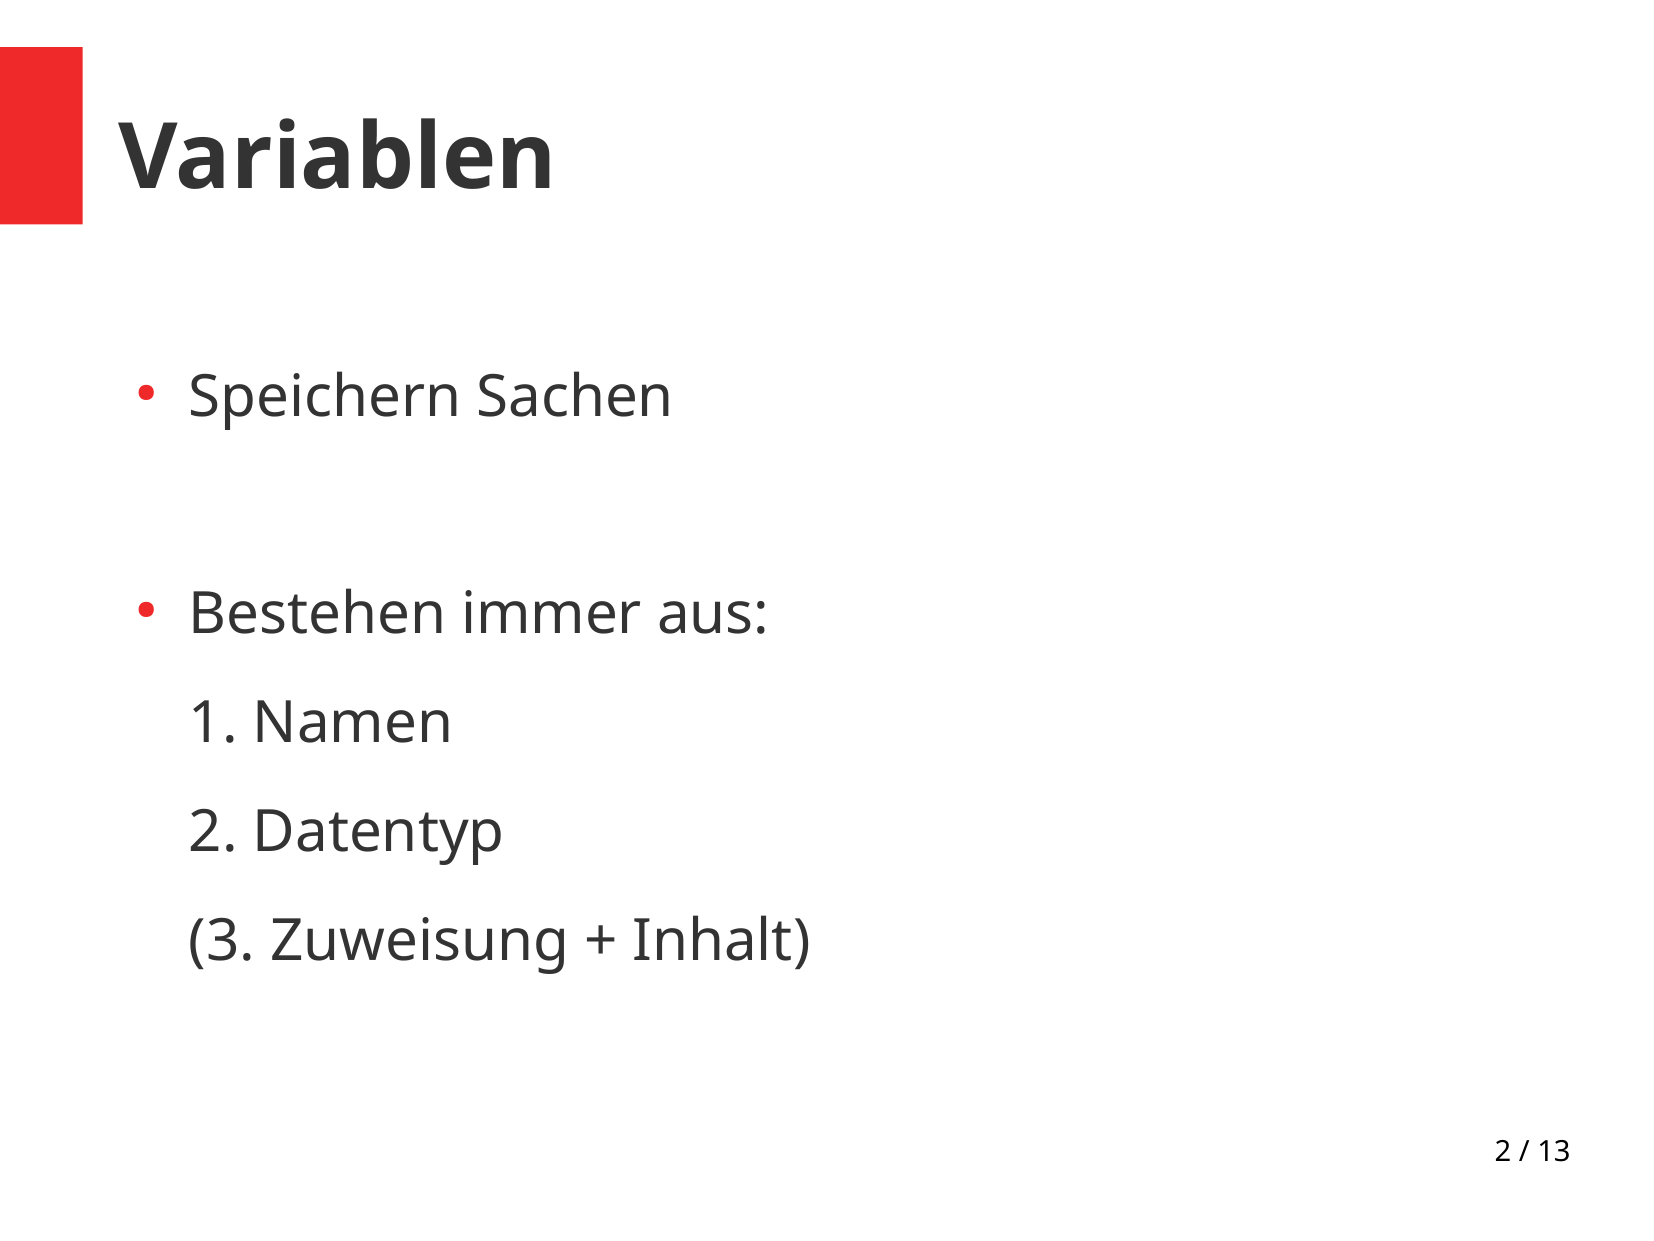

# Variablen
Speichern Sachen
Bestehen immer aus:
1. Namen
2. Datentyp
(3. Zuweisung + Inhalt)
2